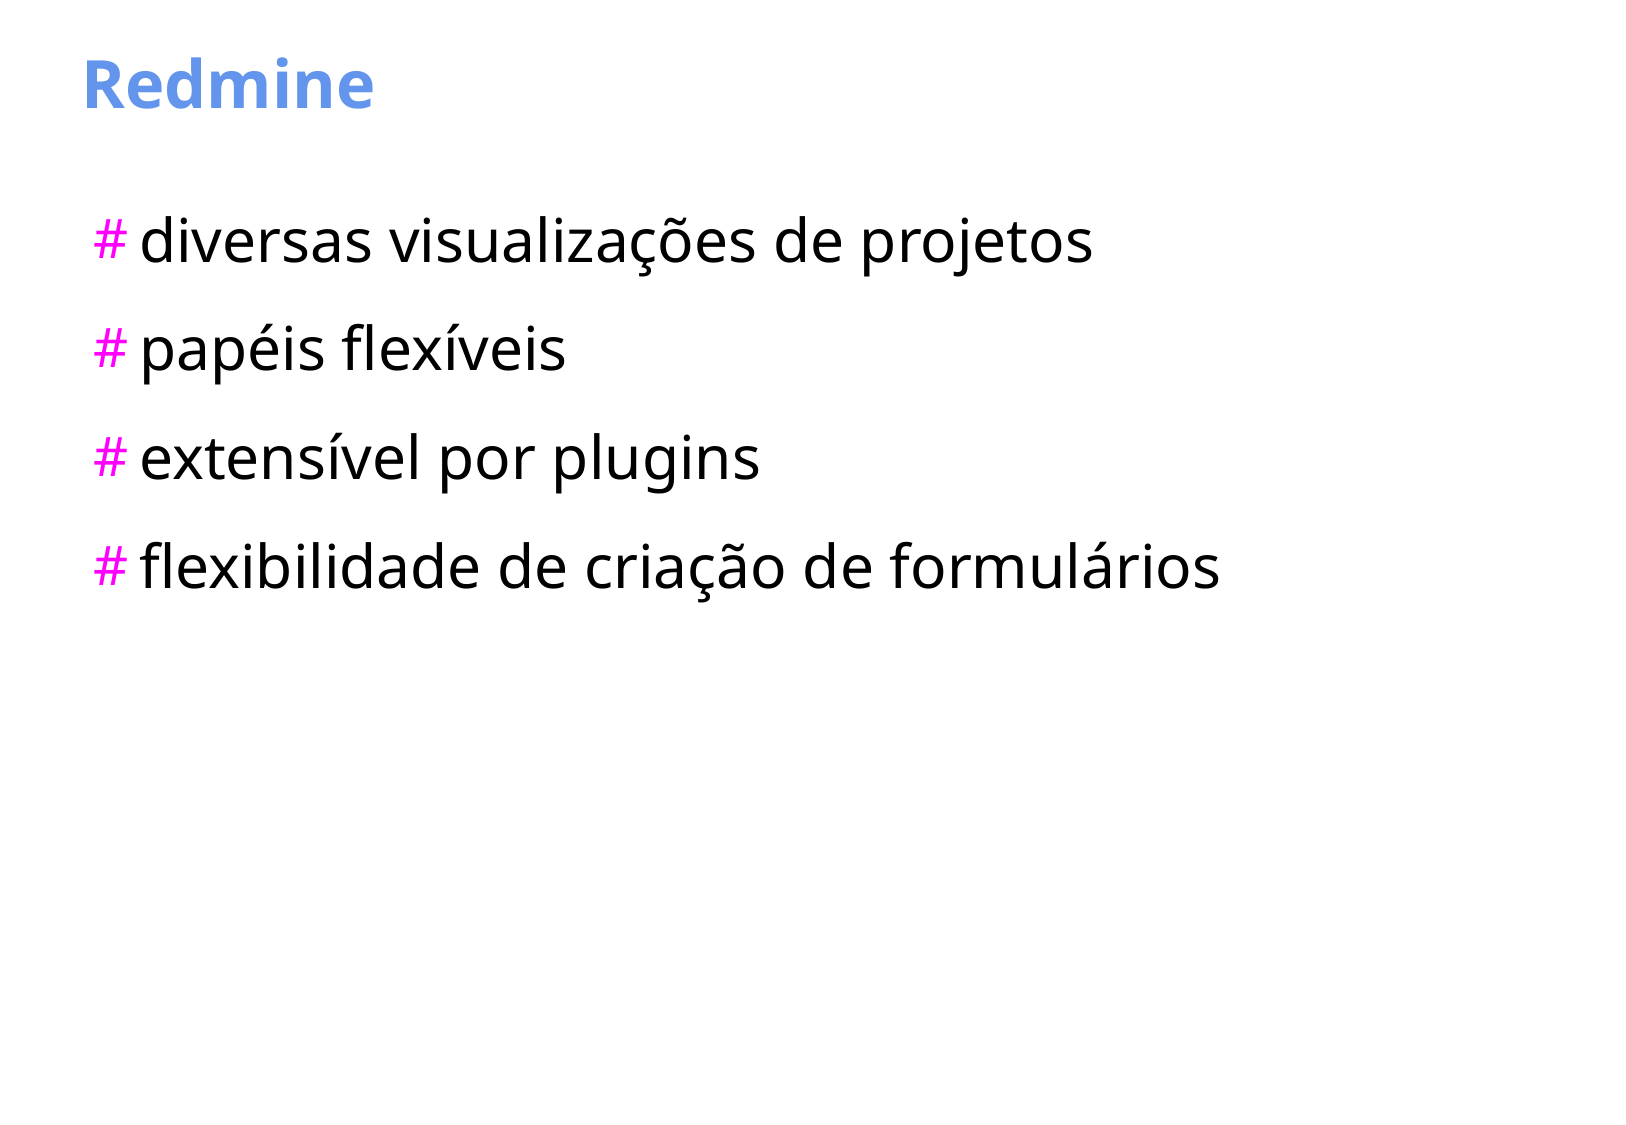

# Redmine
diversas visualizações de projetos
papéis flexíveis
extensível por plugins
flexibilidade de criação de formulários